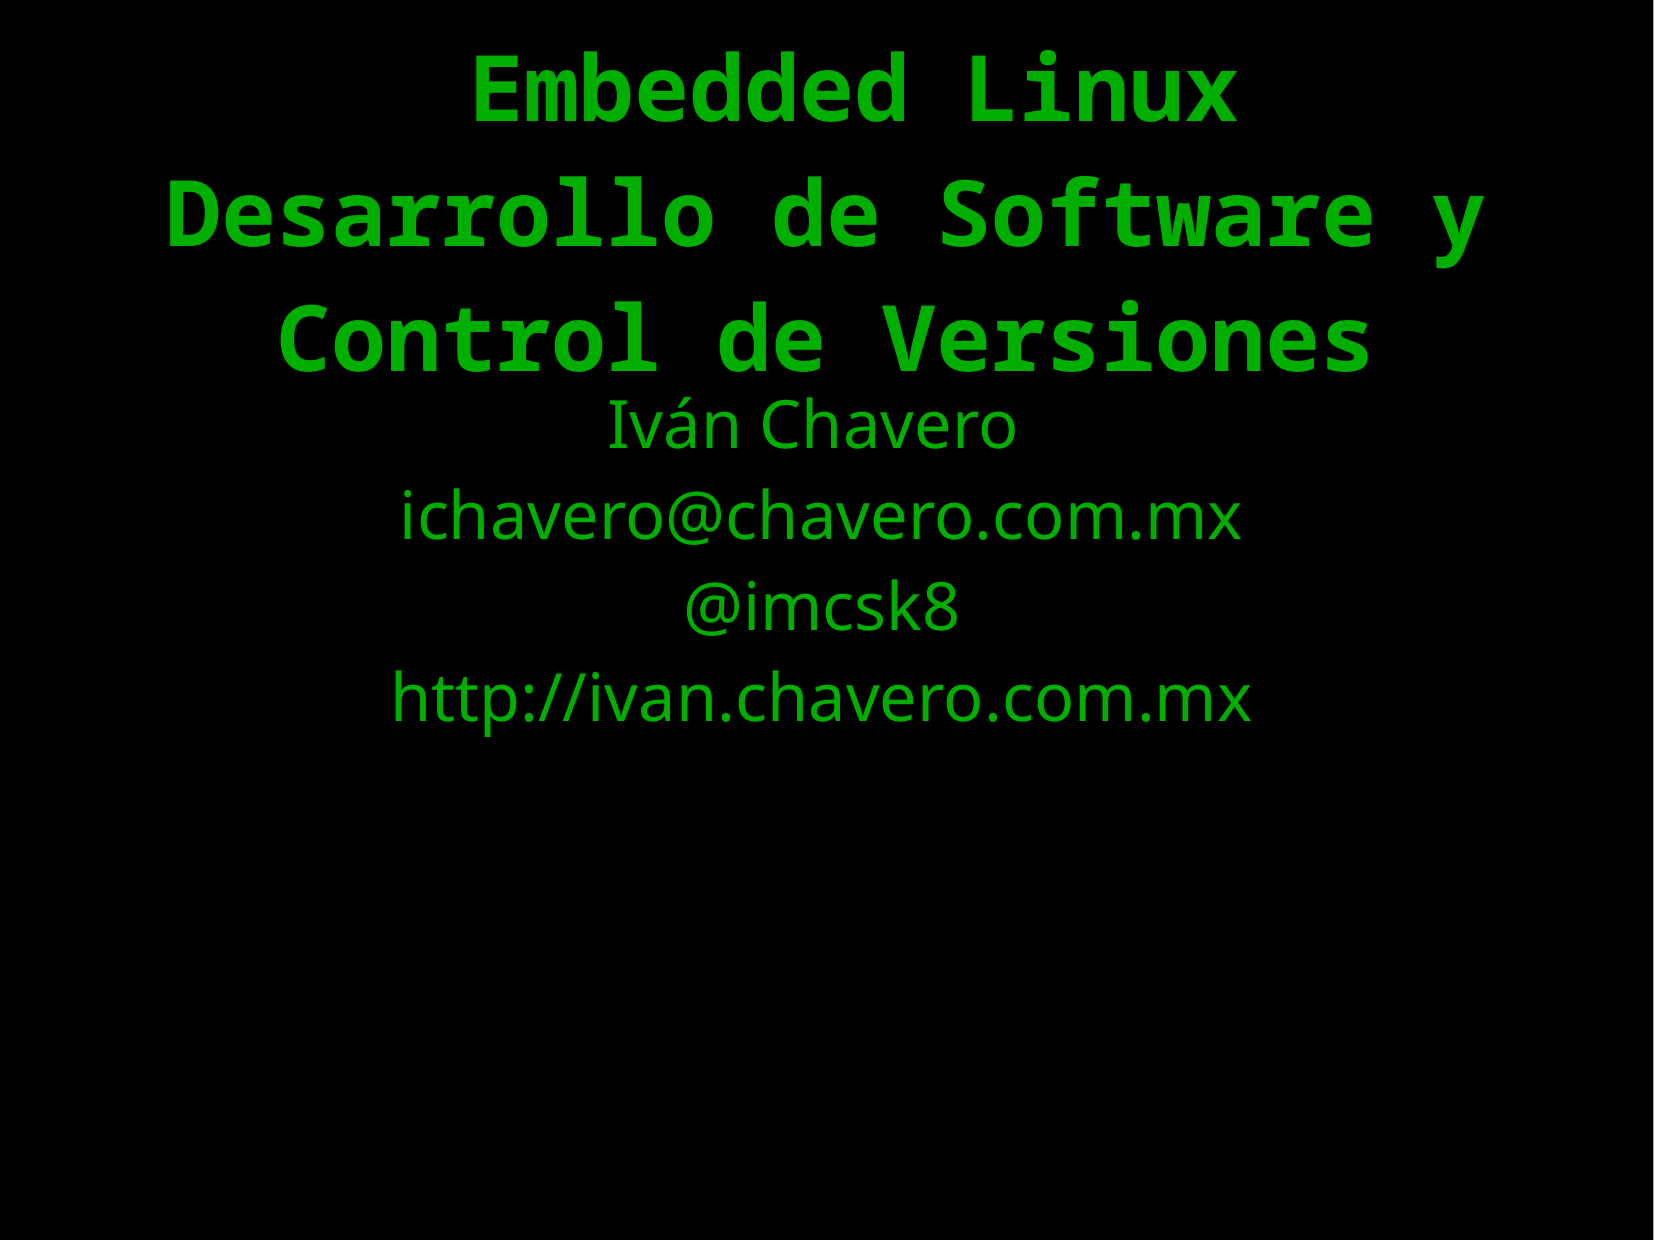

# Embedded Linux Desarrollo de Software y Control de Versiones
Iván Chavero
ichavero@chavero.com.mx
@imcsk8
http://ivan.chavero.com.mx